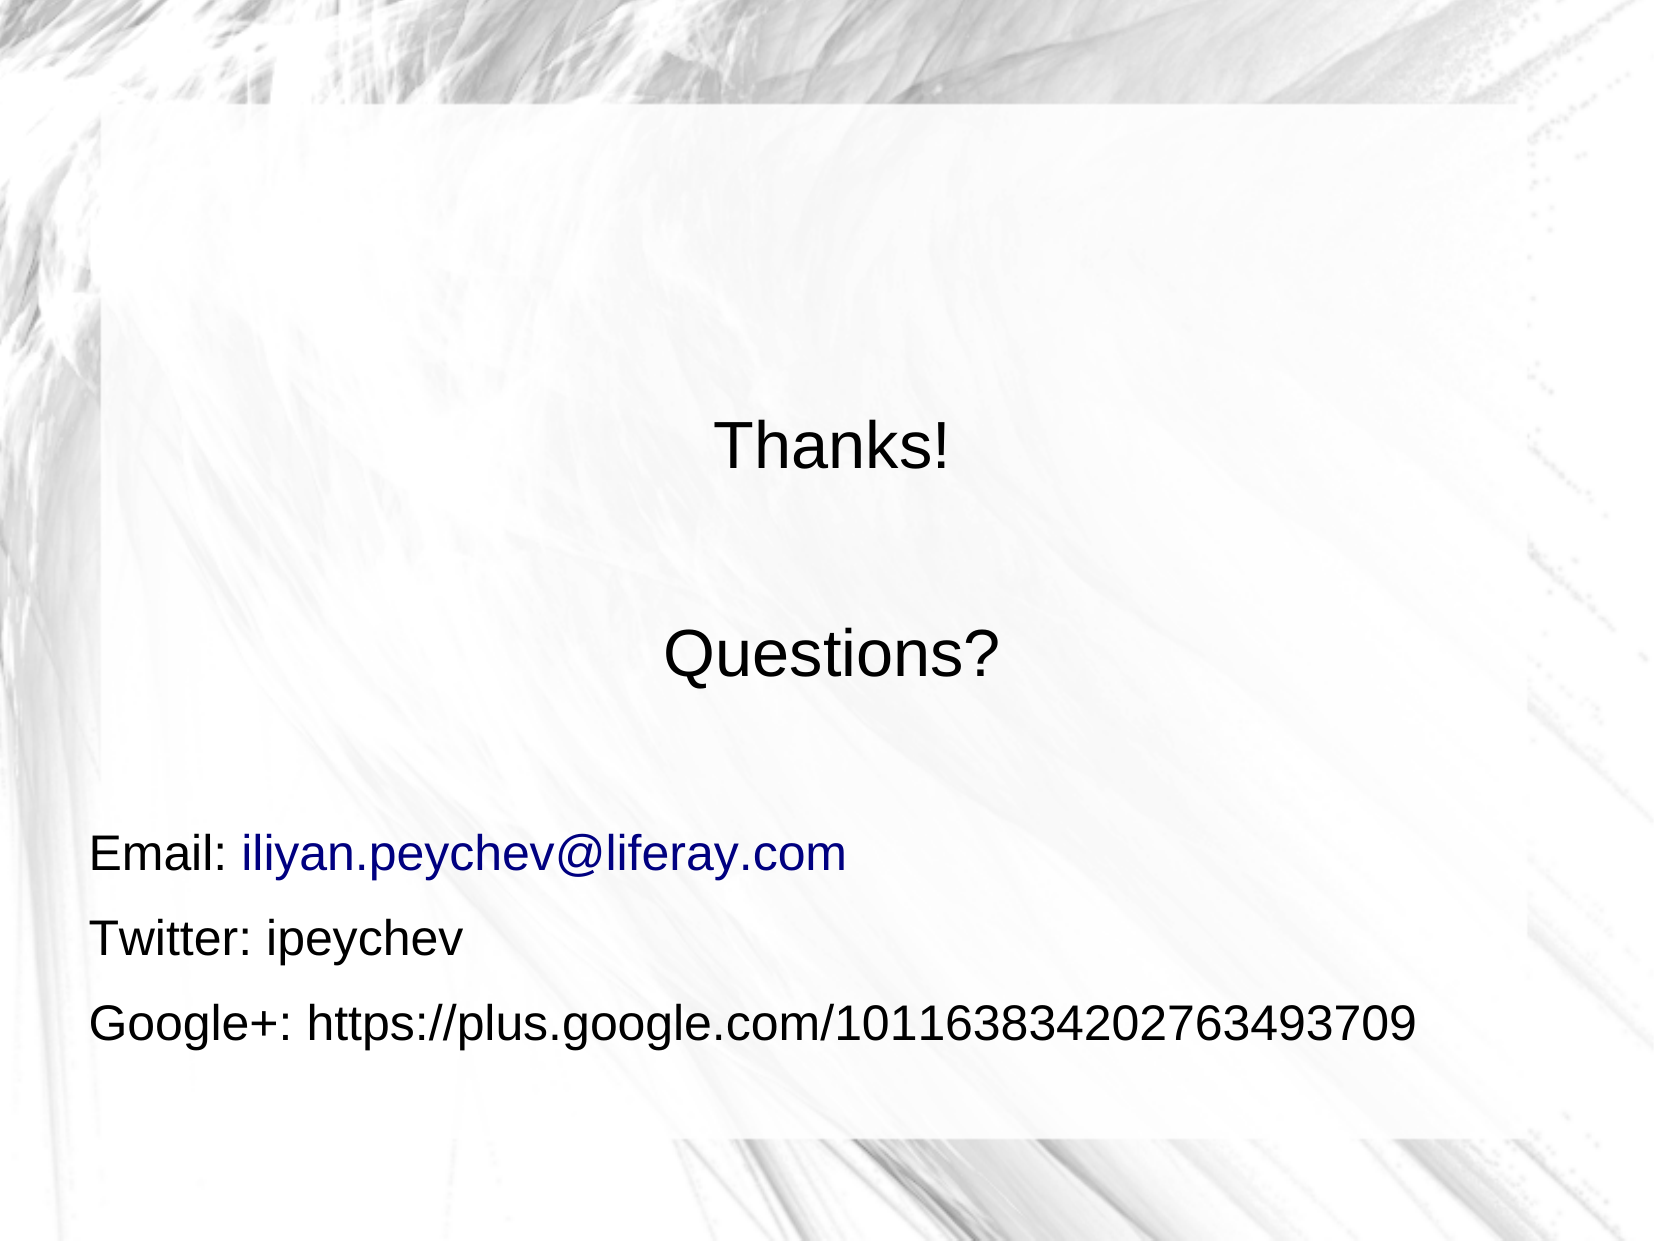

# Thanks!
Questions?
Email: iliyan.peychev@liferay.com
Twitter: ipeychev
Google+: https://plus.google.com/101163834202763493709